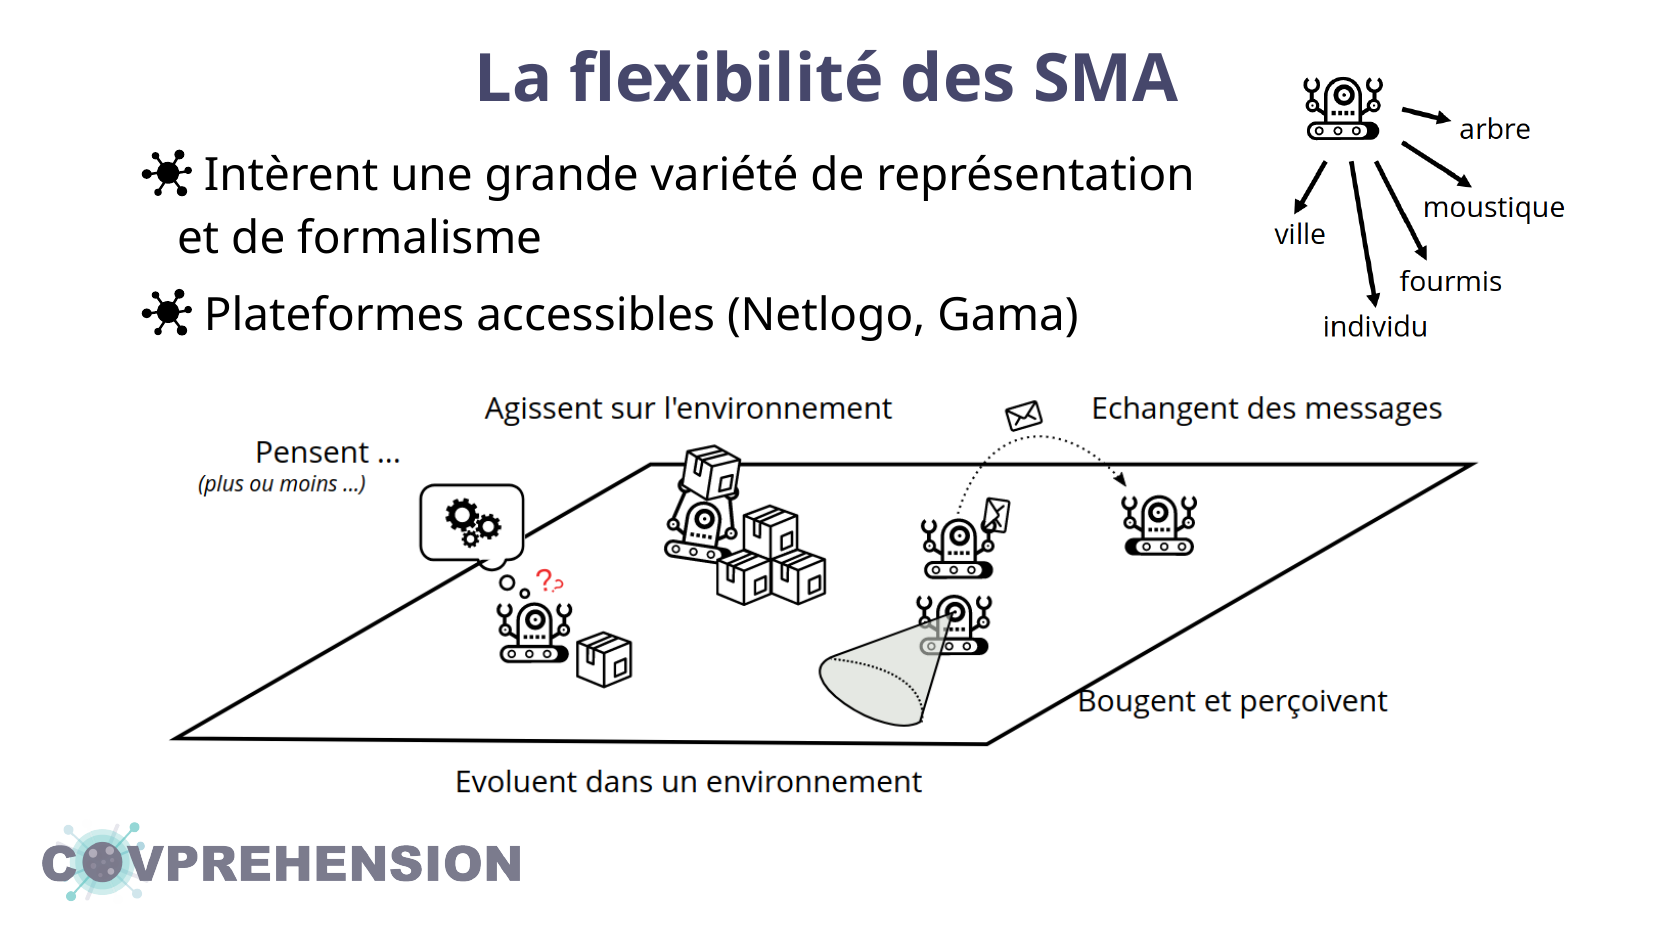

# La flexibilité des SMA
 Intèrent une grande variété de représentation et de formalisme
 Plateformes accessibles (Netlogo, Gama)